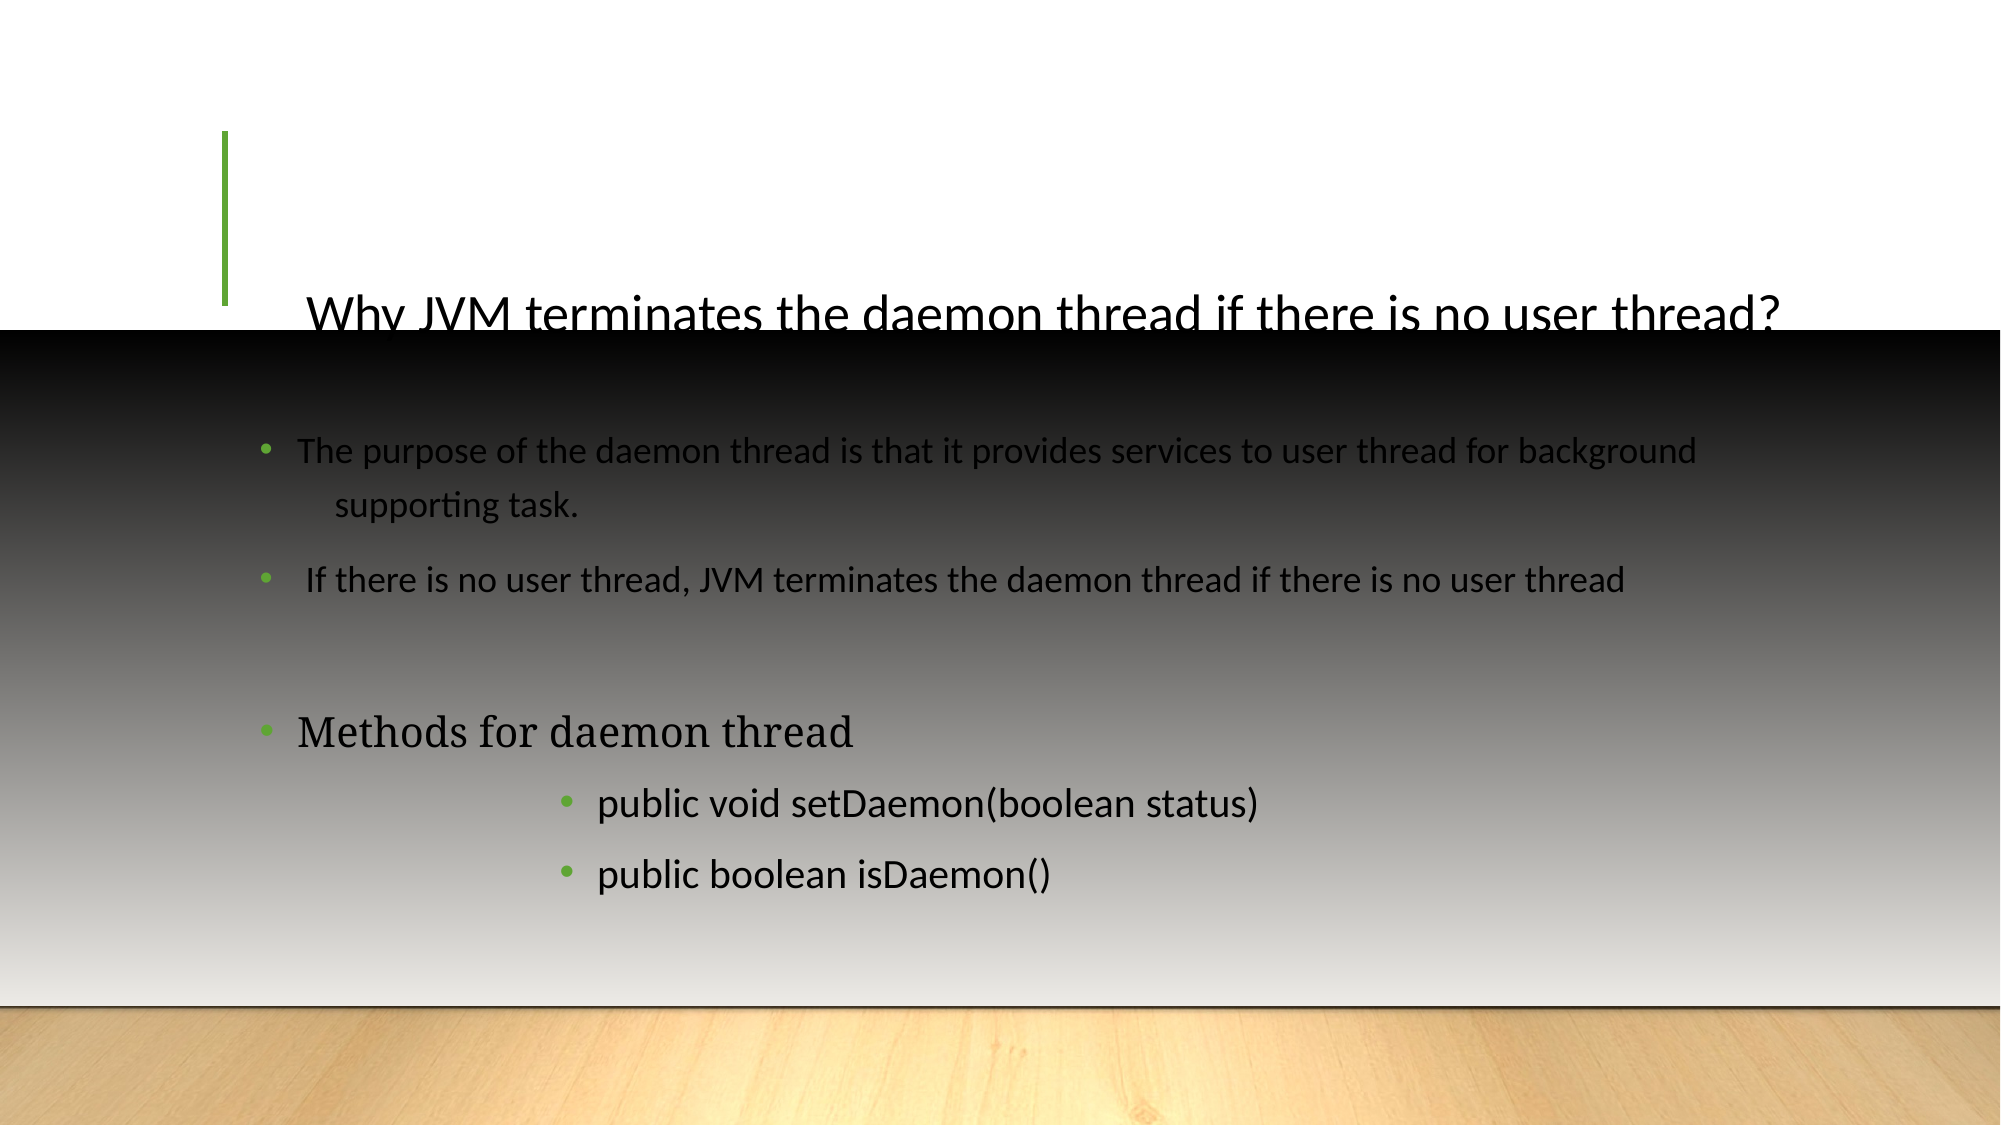

# Why JVM terminates the daemon thread if there is no user thread?
The purpose of the daemon thread is that it provides services to user thread for background supporting task.
 If there is no user thread, JVM terminates the daemon thread if there is no user thread
Methods for daemon thread
public void setDaemon(boolean status)
public boolean isDaemon()